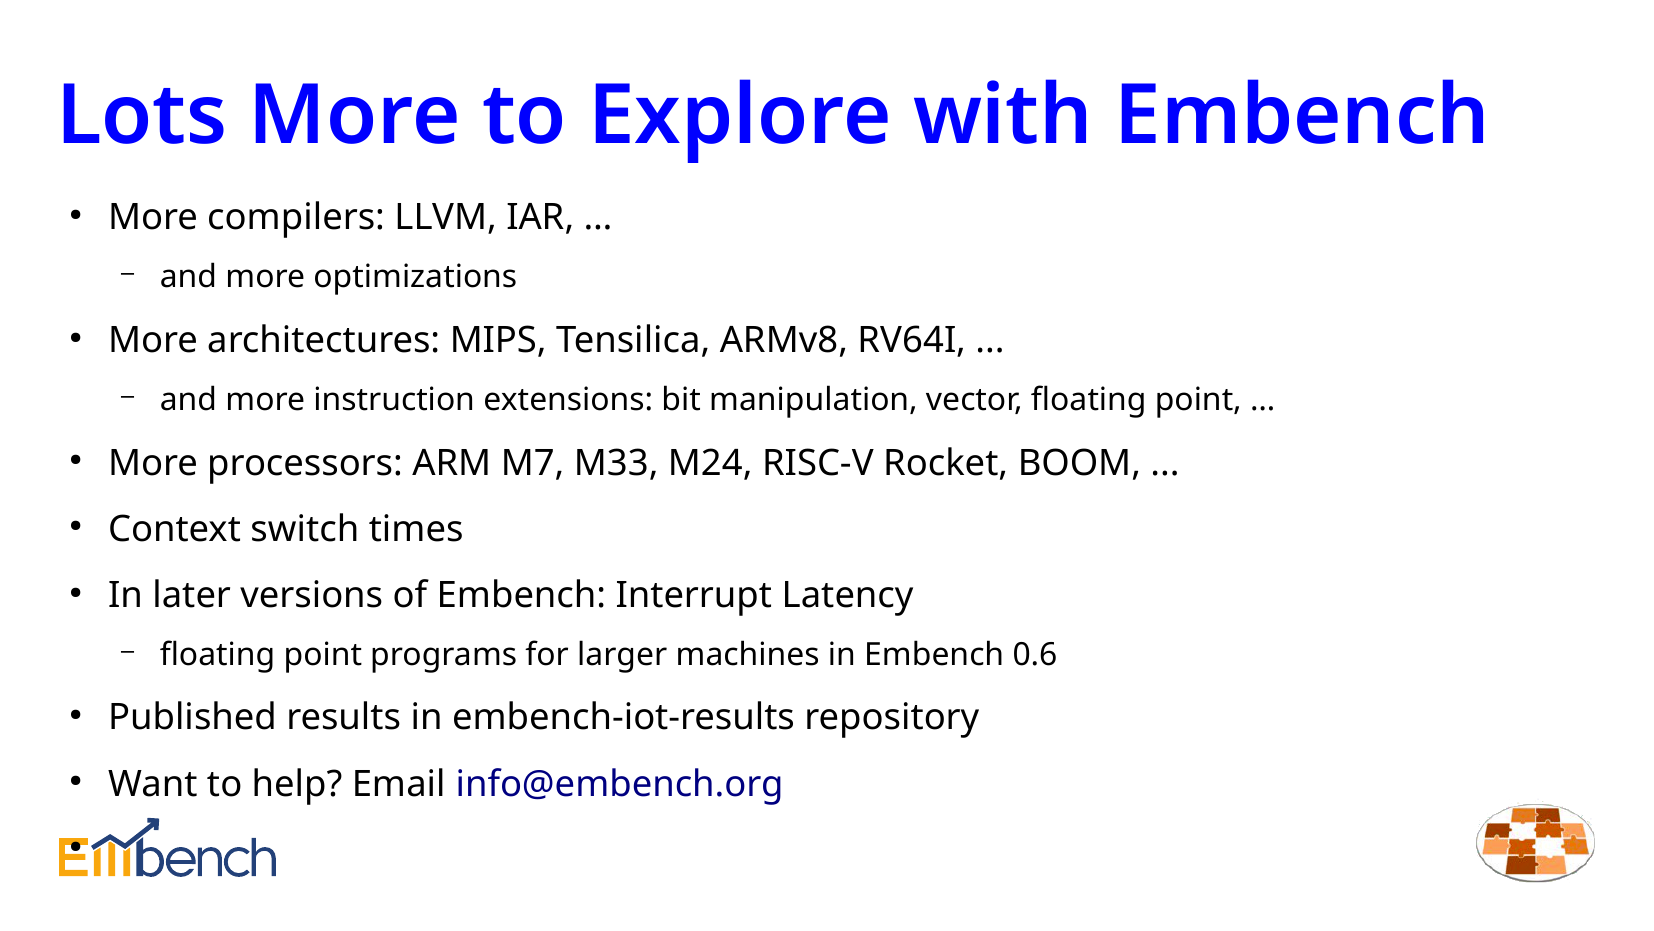

# Lots More to Explore with Embench
More compilers: LLVM, IAR, …
and more optimizations
More architectures: MIPS, Tensilica, ARMv8, RV64I, ...
and more instruction extensions: bit manipulation, vector, floating point, …
More processors: ARM M7, M33, M24, RISC-V Rocket, BOOM, ...
Context switch times
In later versions of Embench: Interrupt Latency
floating point programs for larger machines in Embench 0.6
Published results in embench-iot-results repository
Want to help? Email info@embench.org